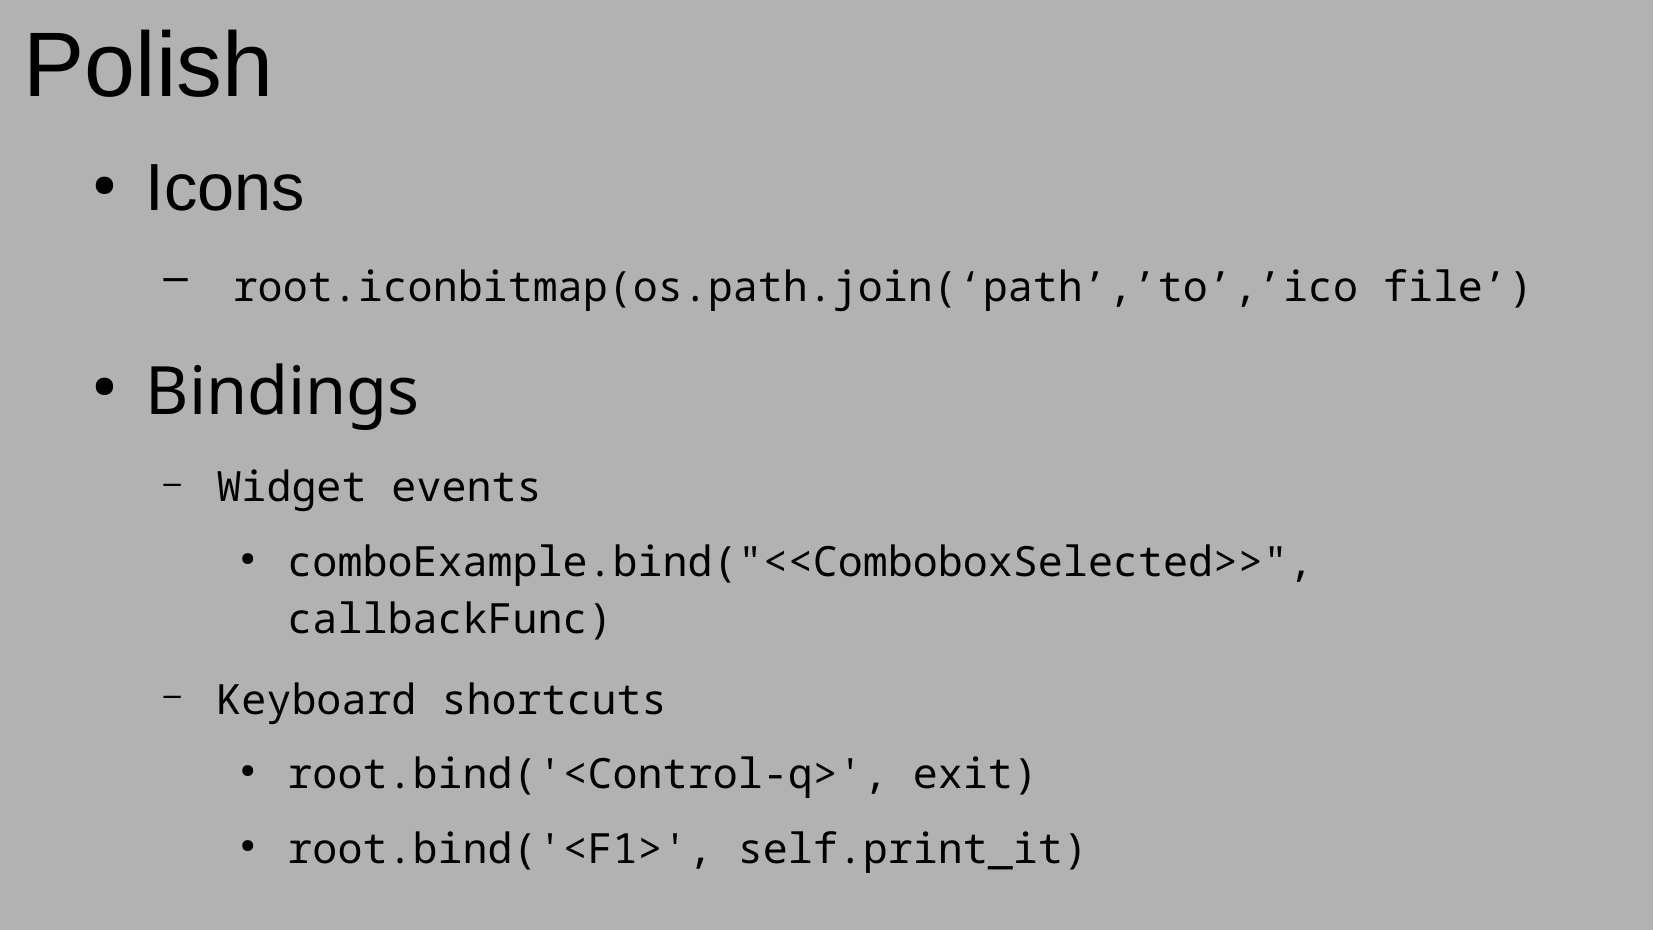

# Polish
Icons
 root.iconbitmap(os.path.join(‘path’,’to’,’ico file’)
Bindings
Widget events
comboExample.bind("<<ComboboxSelected>>", callbackFunc)
Keyboard shortcuts
root.bind('<Control-q>', exit)
root.bind('<F1>', self.print_it)